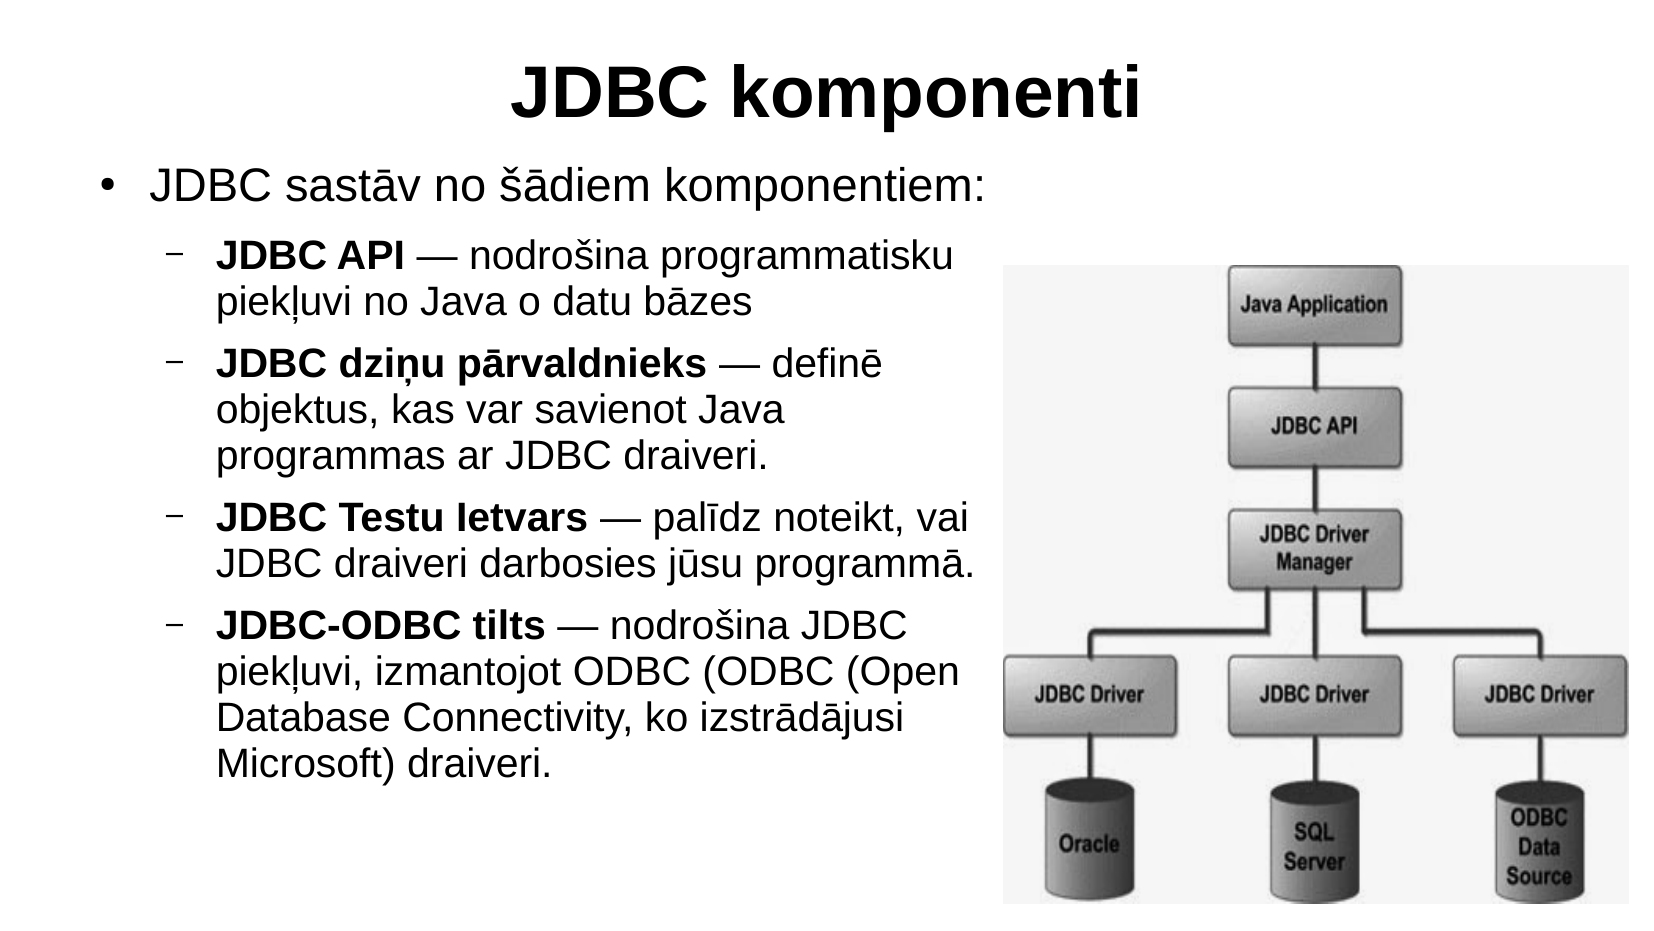

# JDBC komponenti
JDBC sastāv no šādiem komponentiem:
JDBC API — nodrošina programmatisku piekļuvi no Java o datu bāzes
JDBC dziņu pārvaldnieks — definē objektus, kas var savienot Java programmas ar JDBC draiveri.
JDBC Testu Ietvars — palīdz noteikt, vai JDBC draiveri darbosies jūsu programmā.
JDBC-ODBC tilts — nodrošina JDBC piekļuvi, izmantojot ODBC (ODBC (Open Database Connectivity, ko izstrādājusi Microsoft) draiveri.